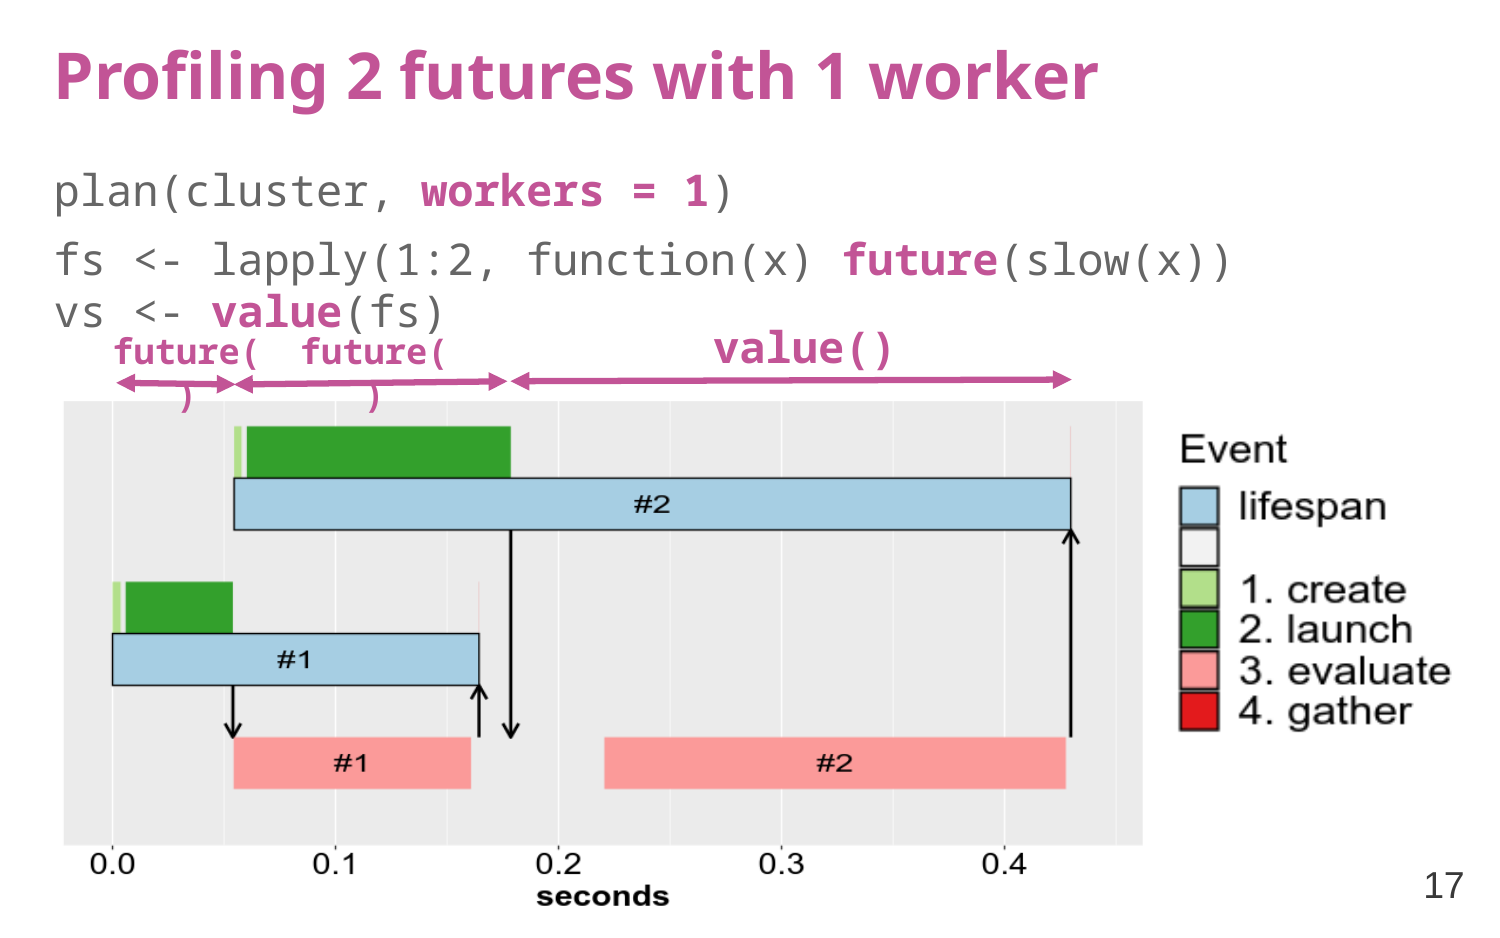

Profiling 2 futures with 1 worker
# plan(cluster, workers = 1)
fs <- lapply(1:2, function(x) future(slow(x))
vs <- value(fs)
value()
future()
future()